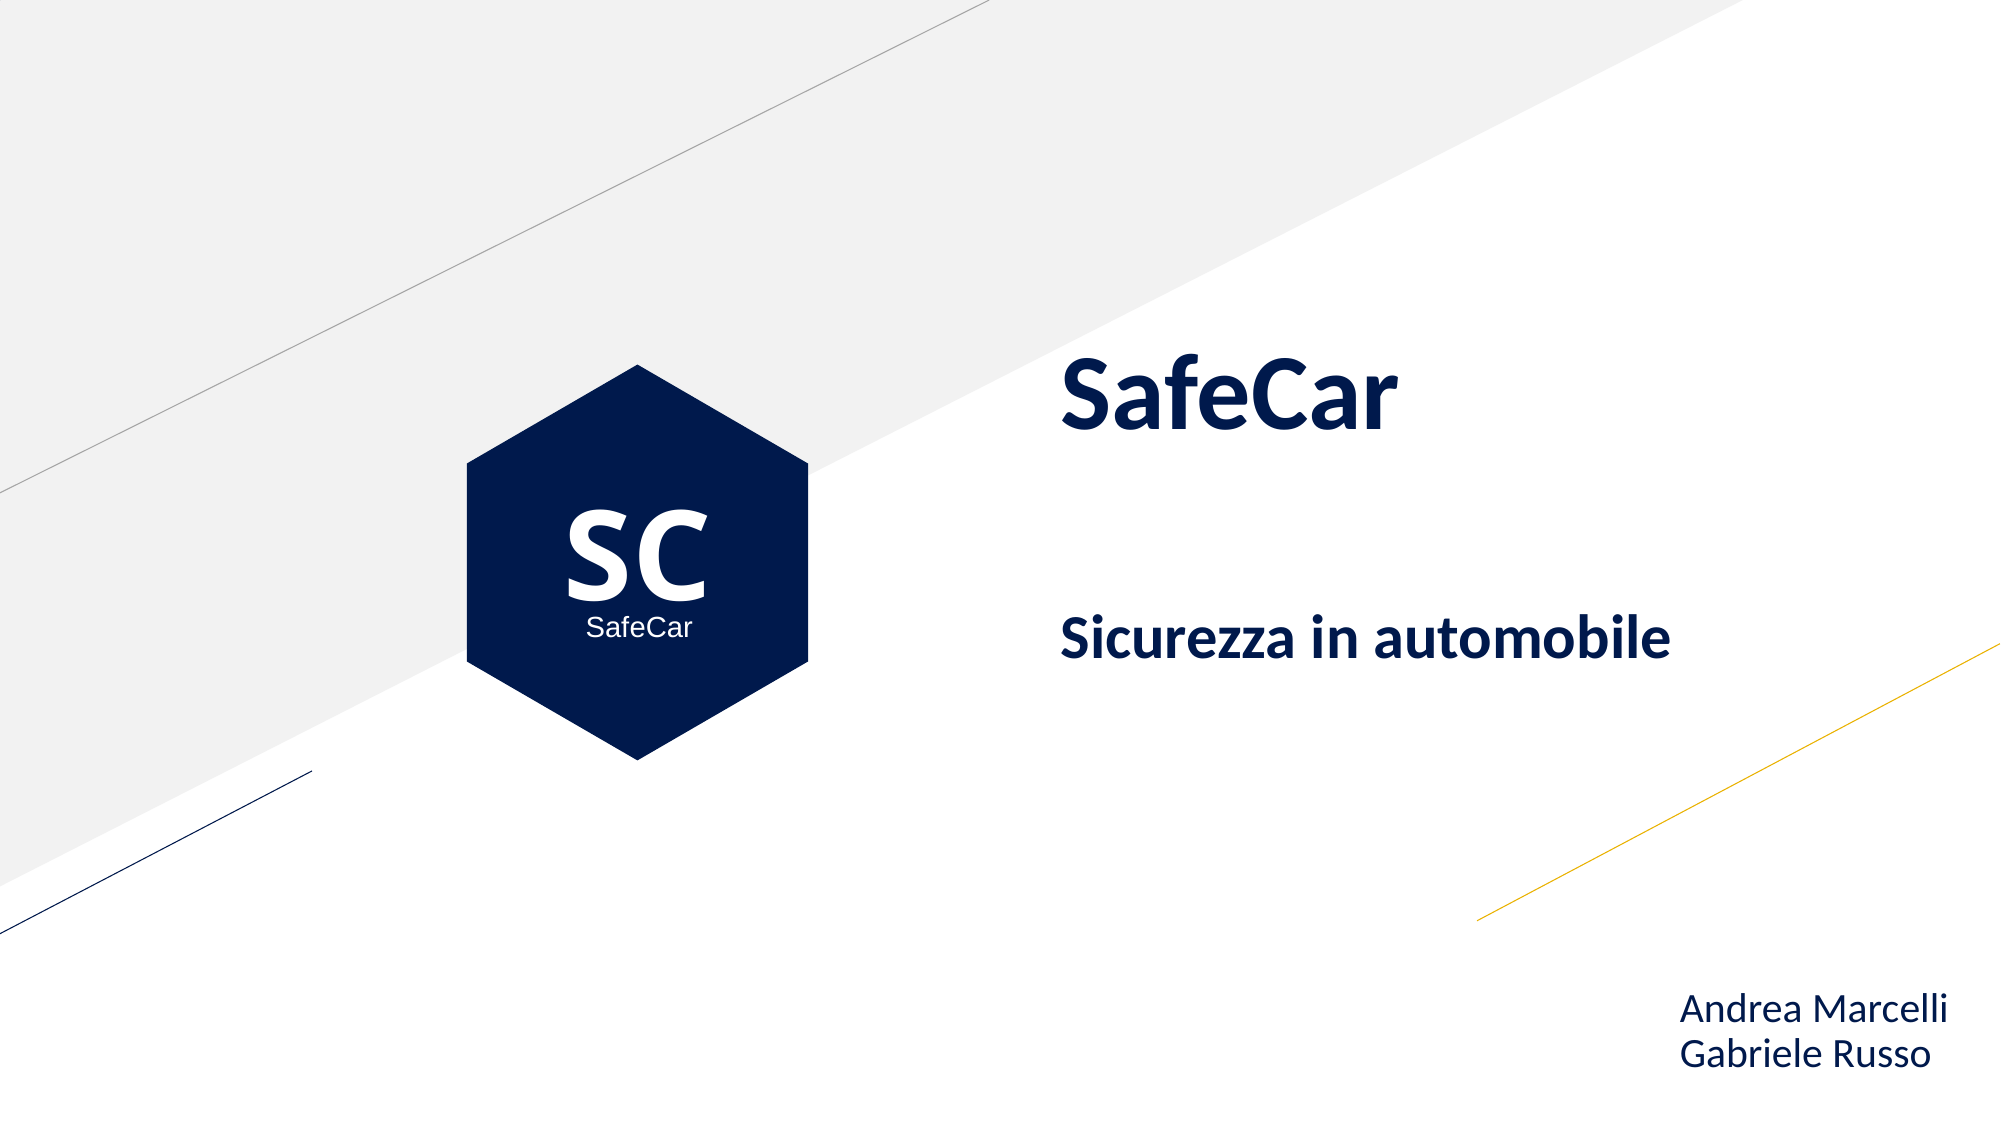

# SafeCar
SC
SafeCar
Sicurezza in automobile
Andrea Marcelli
Gabriele Russo